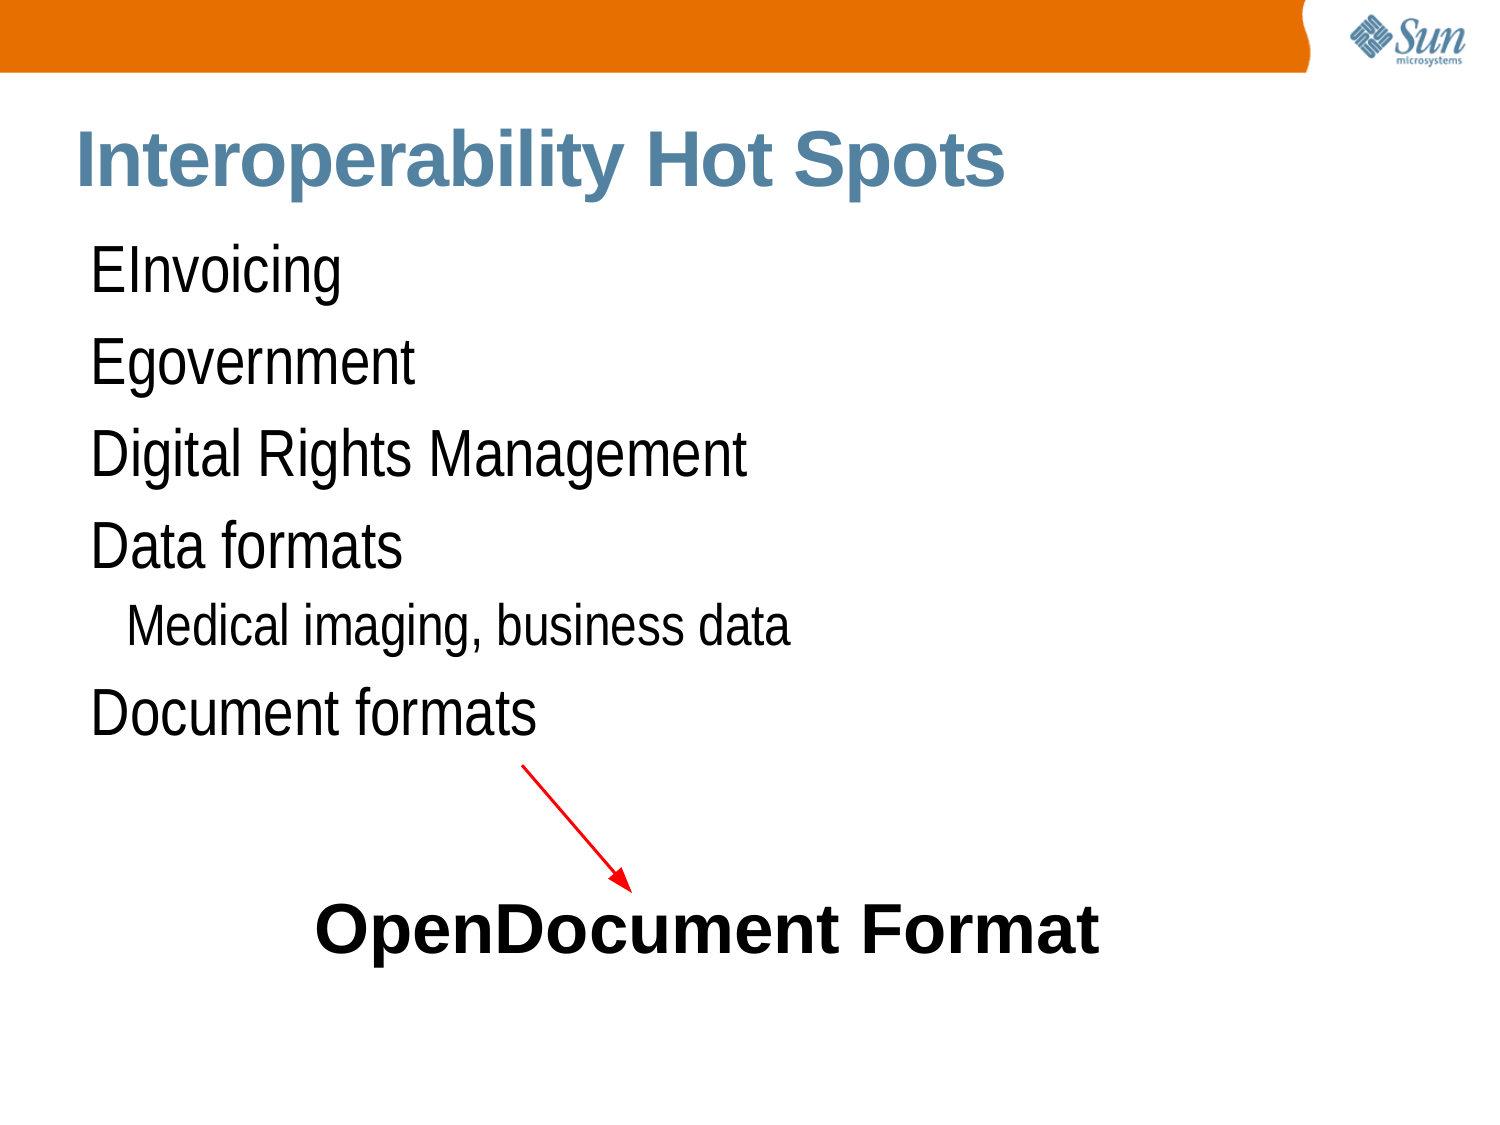

# Interoperability Hot Spots
EInvoicing
Egovernment
Digital Rights Management
Data formats
Medical imaging, business data
Document formats
OpenDocument Format